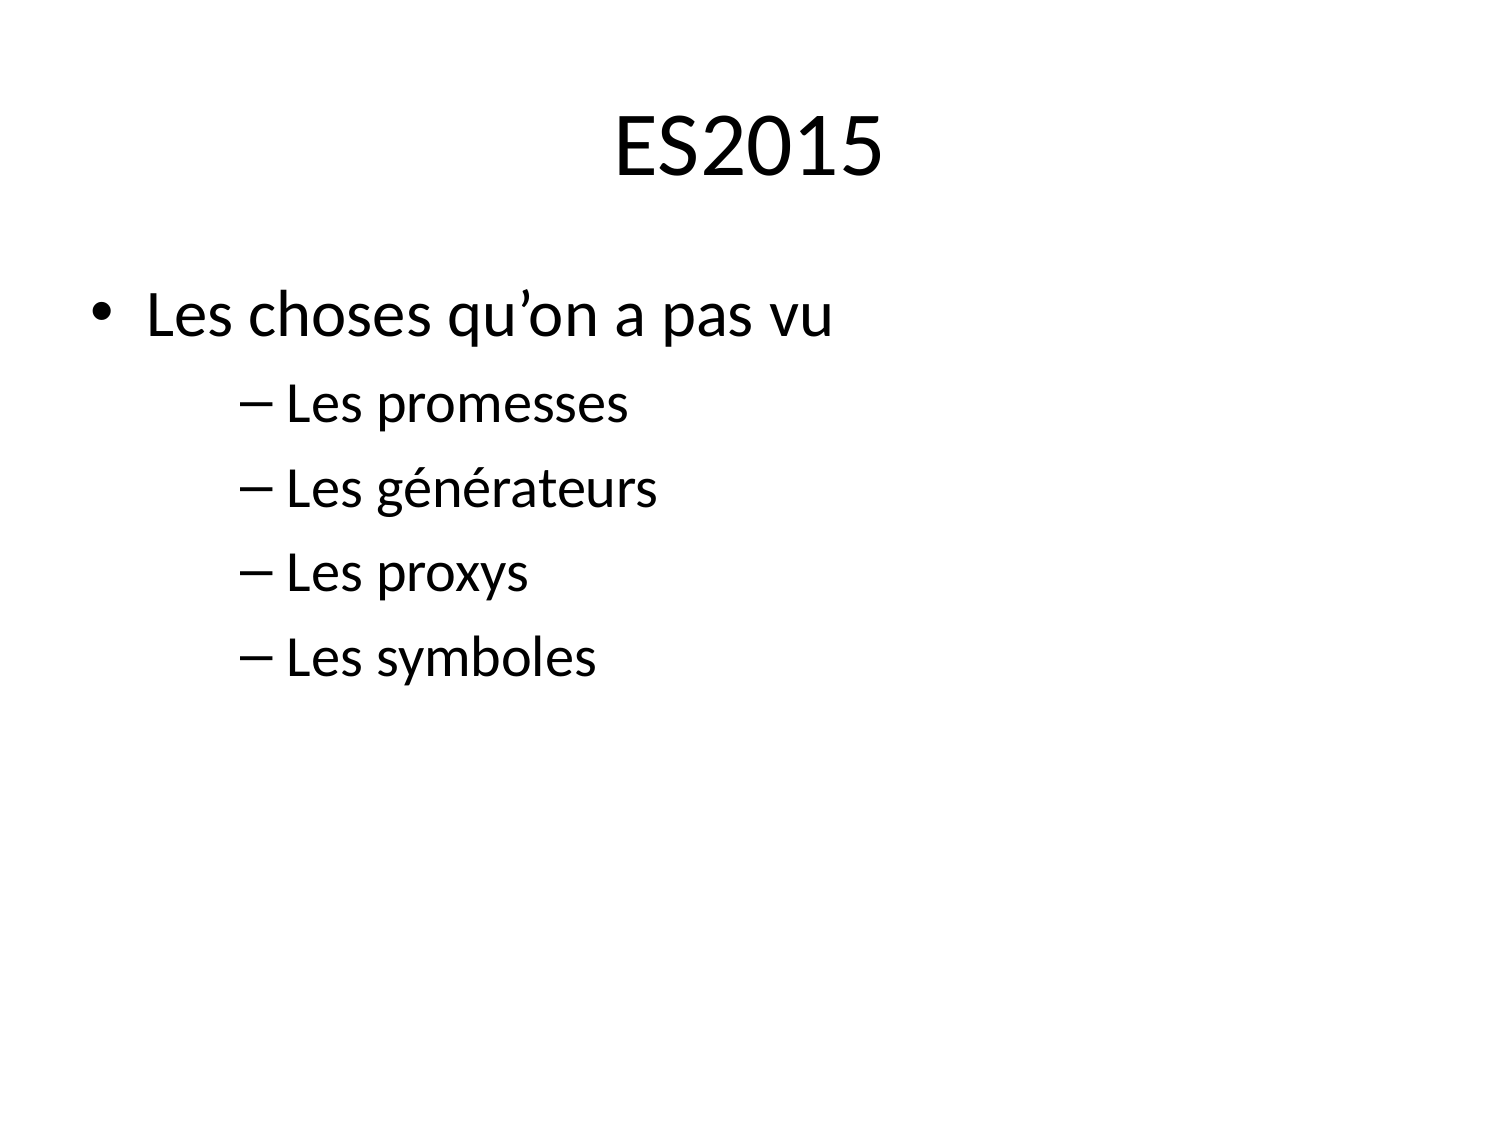

# ES2015
Les choses qu’on a pas vu
Les promesses
Les générateurs
Les proxys
Les symboles